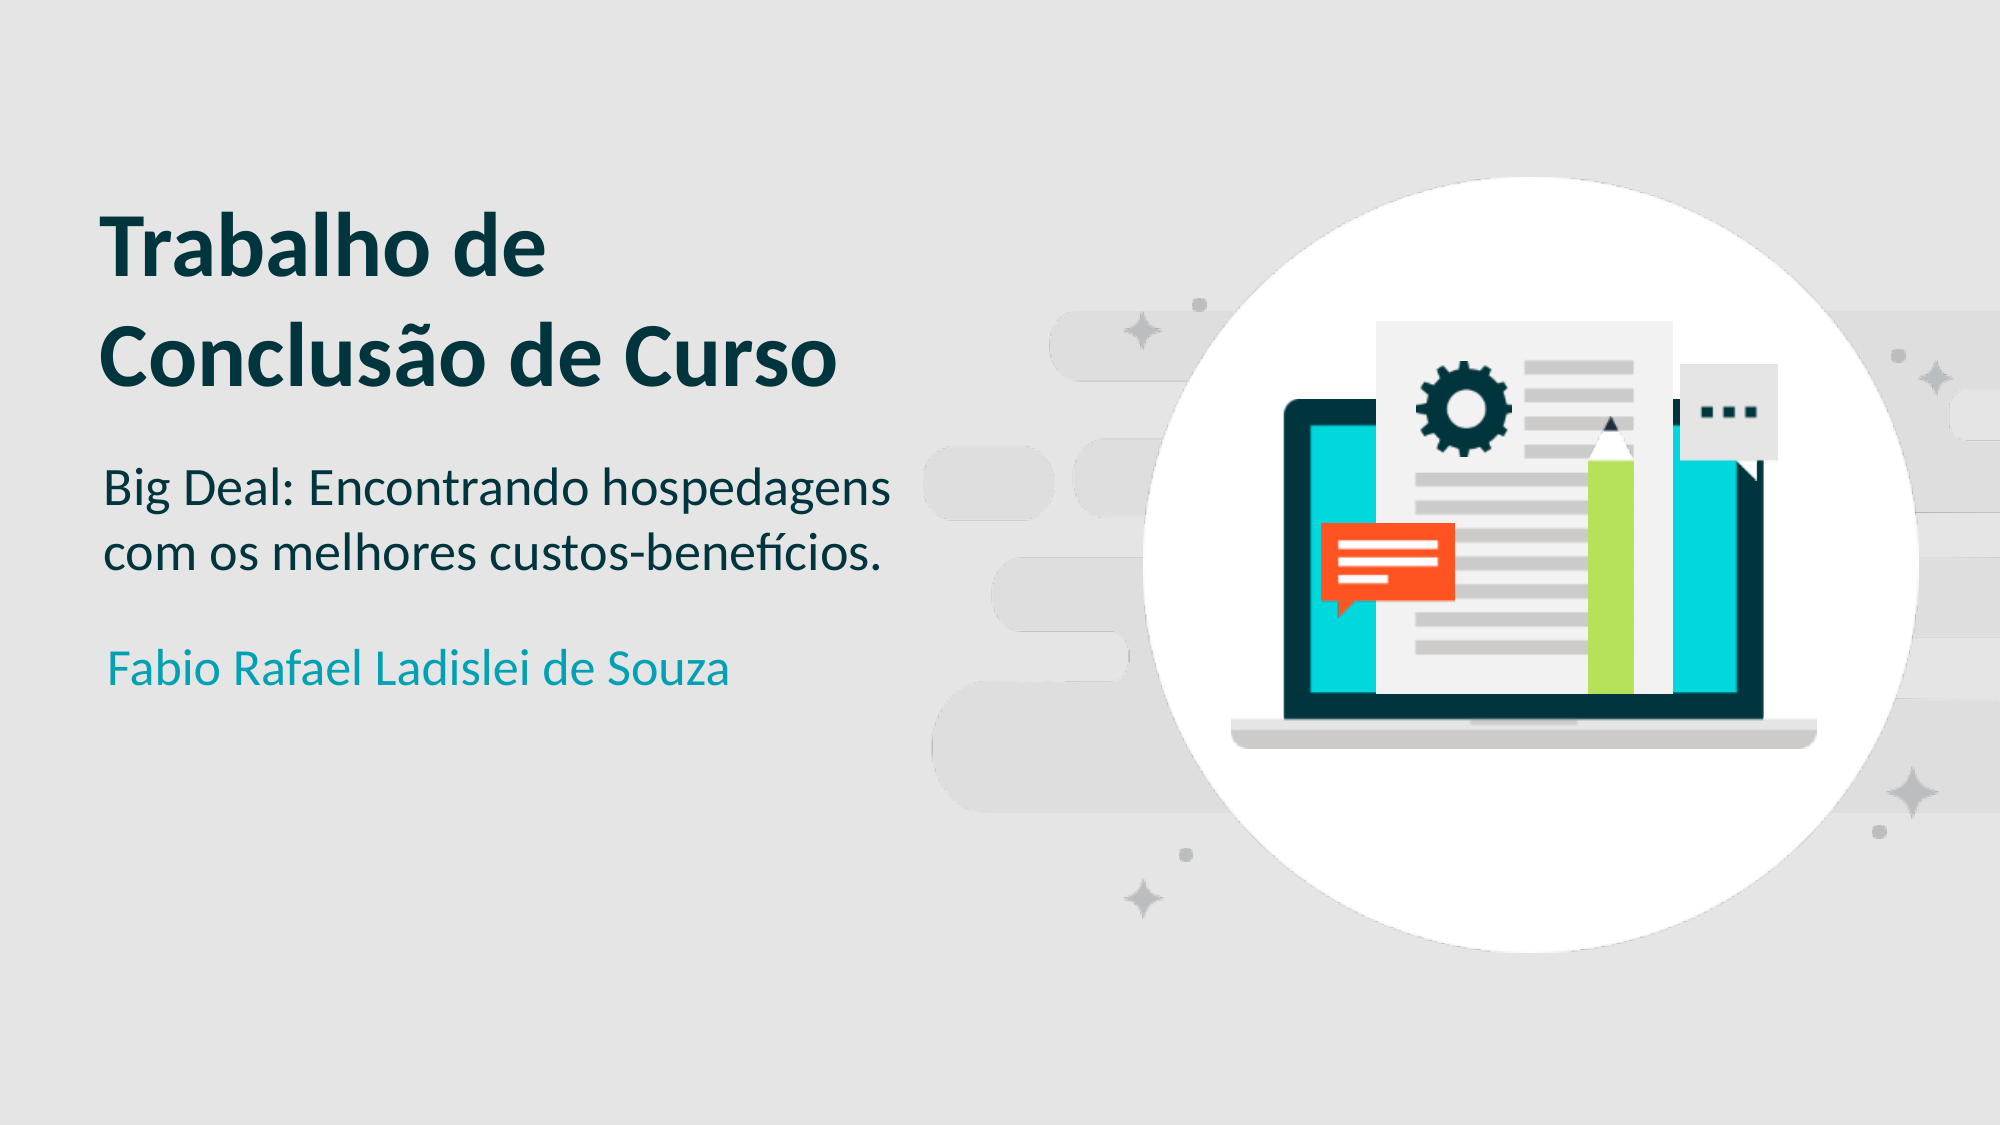

Trabalho de
Conclusão de Curso
# Big Deal: Encontrando hospedagens com os melhores custos-benefícios.
Fabio Rafael Ladislei de Souza